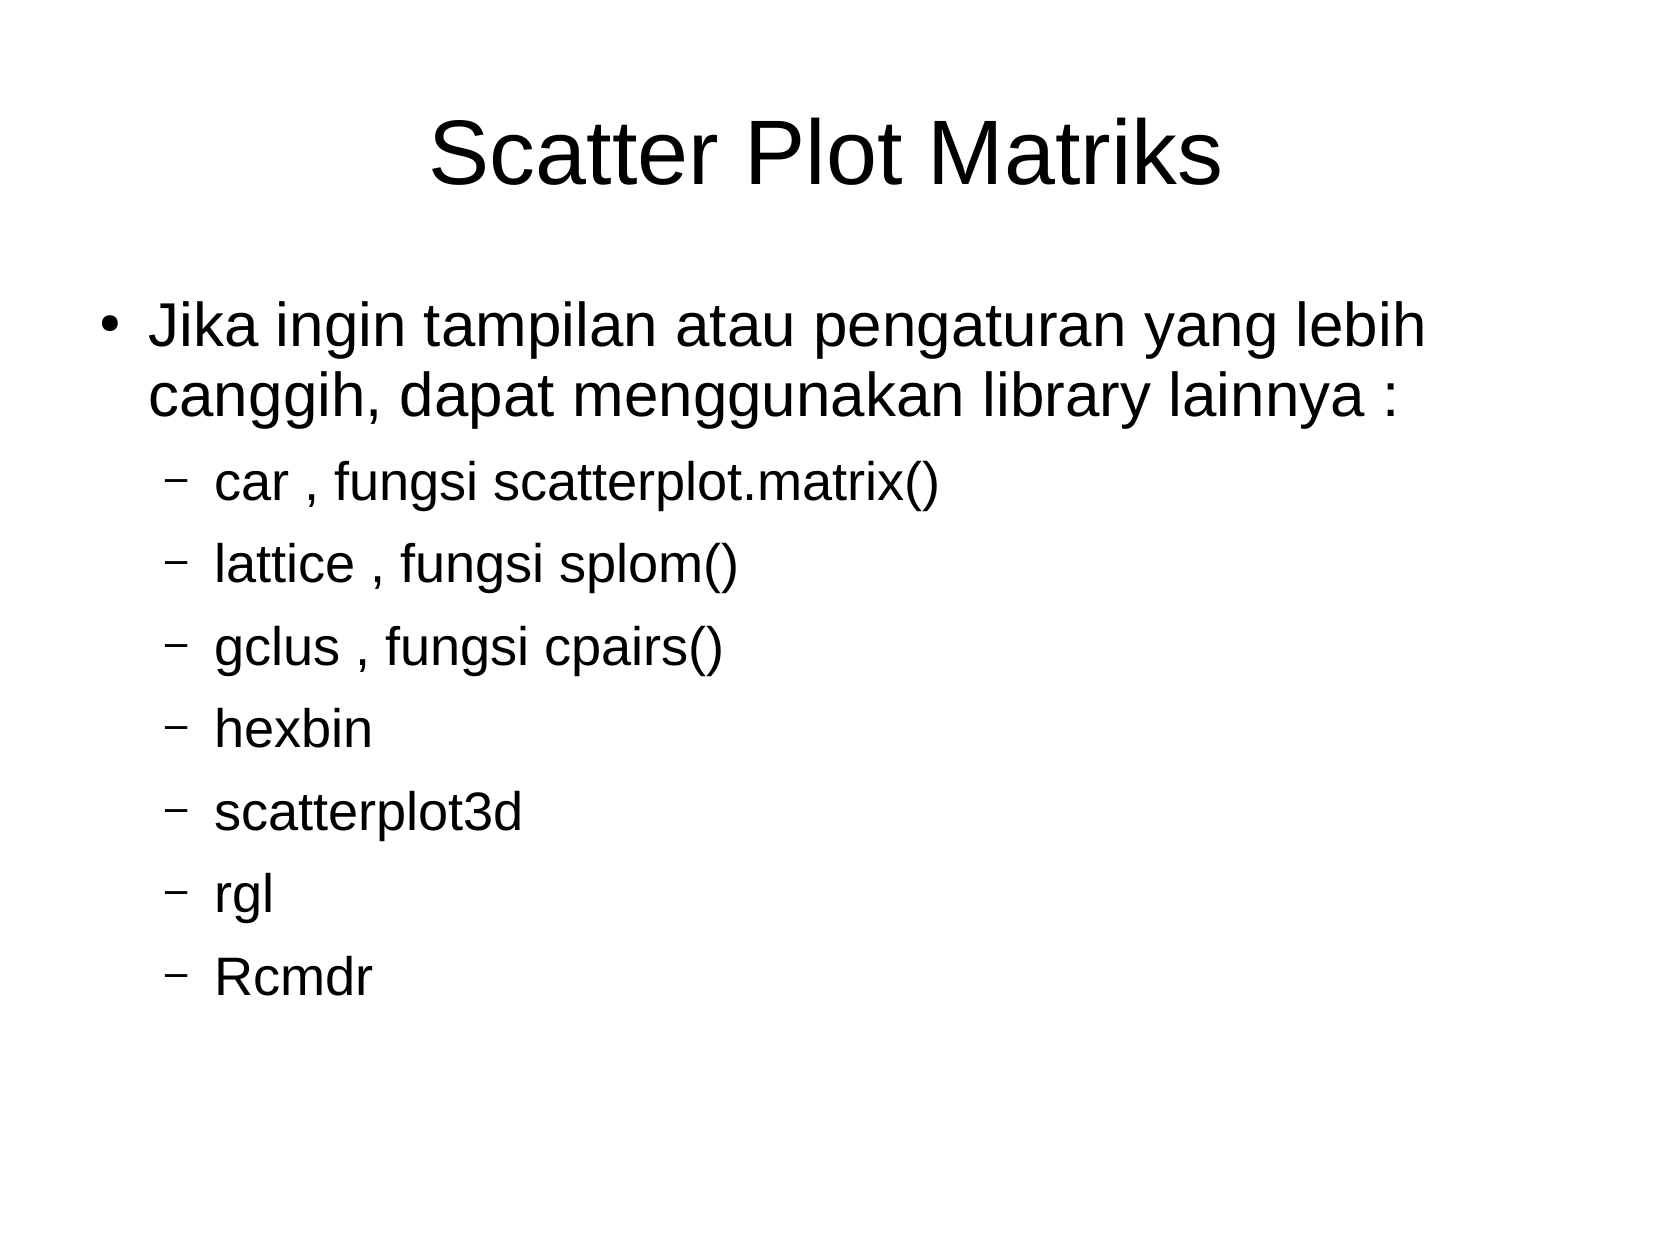

# Scatter Plot Matriks
Jika ingin tampilan atau pengaturan yang lebih canggih, dapat menggunakan library lainnya :
car , fungsi scatterplot.matrix()
lattice , fungsi splom()
gclus , fungsi cpairs()
hexbin
scatterplot3d
rgl
Rcmdr